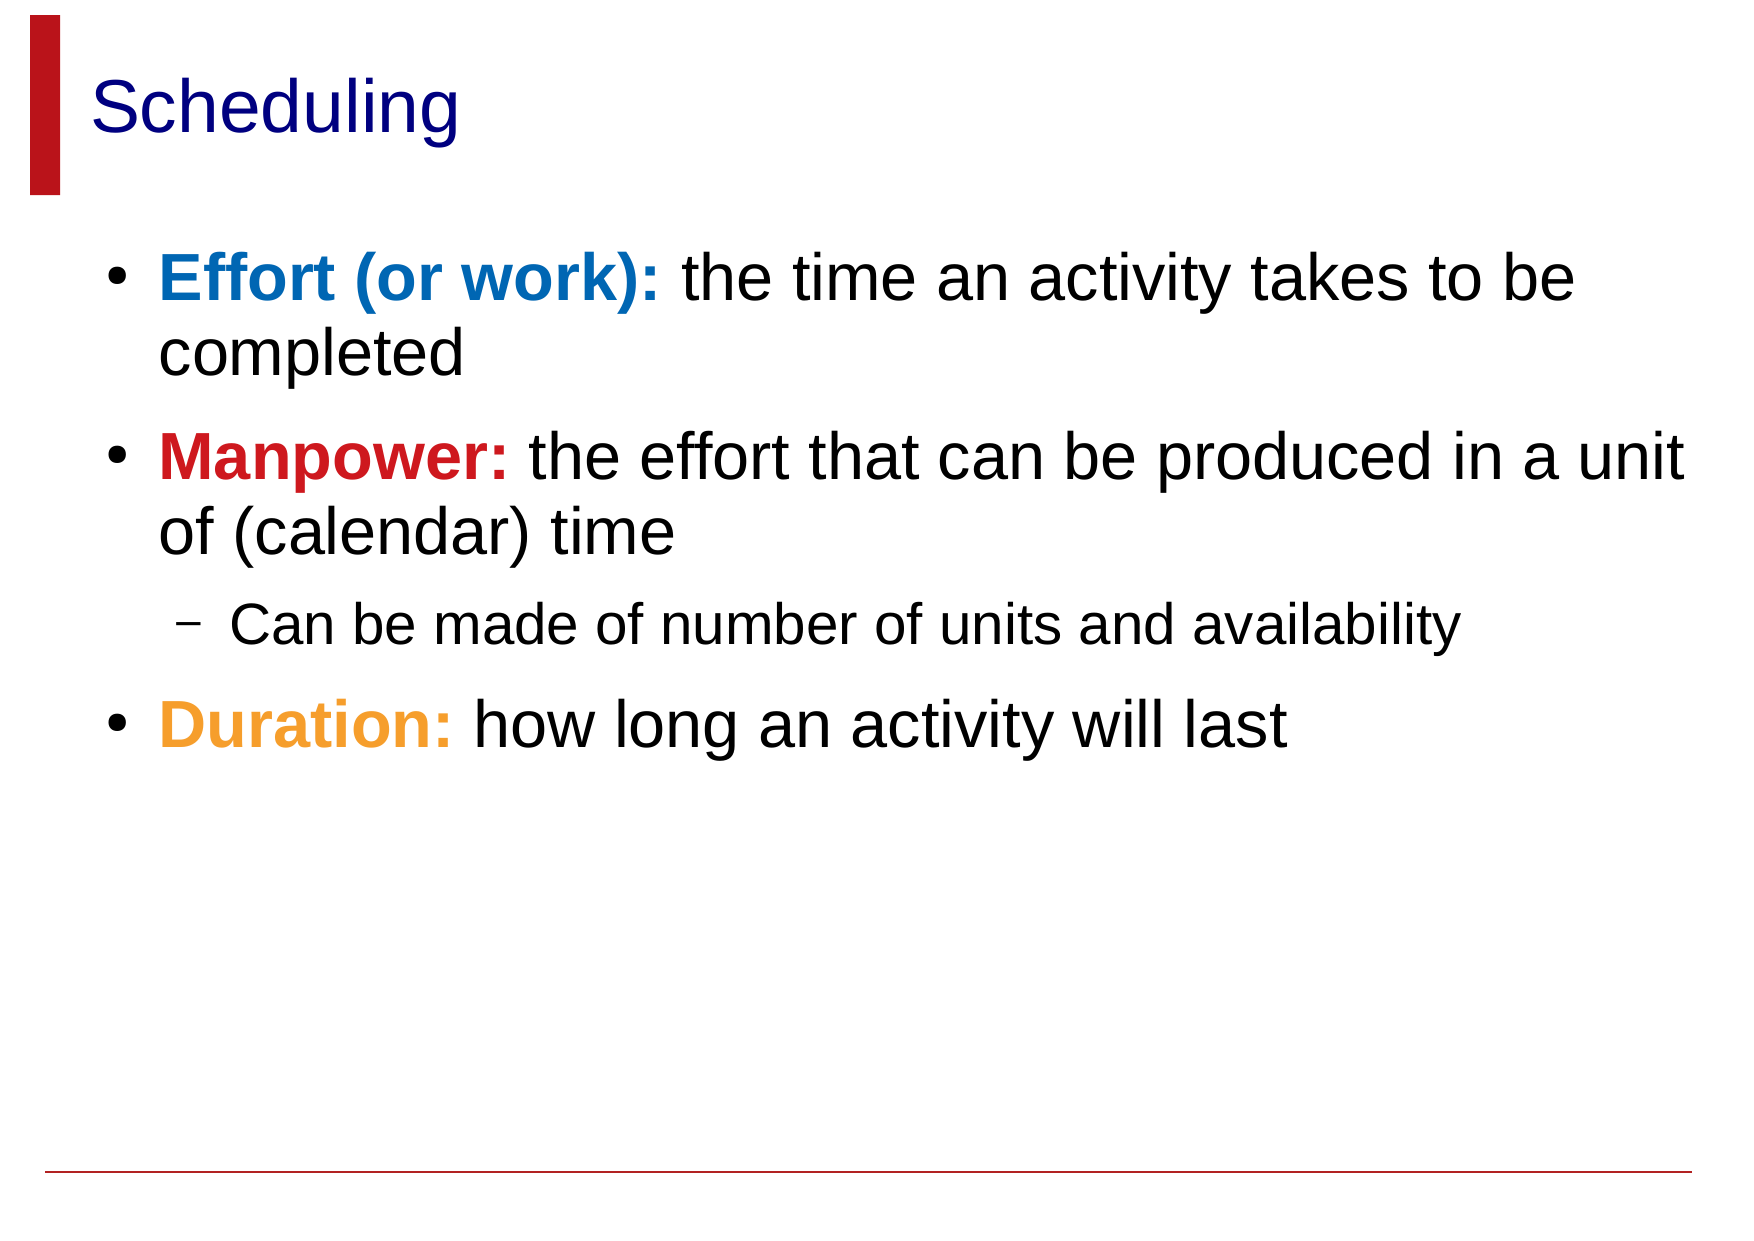

# Scheduling
Effort (or work): the time an activity takes to be completed
Manpower: the effort that can be produced in a unit of (calendar) time
Can be made of number of units and availability
Duration: how long an activity will last